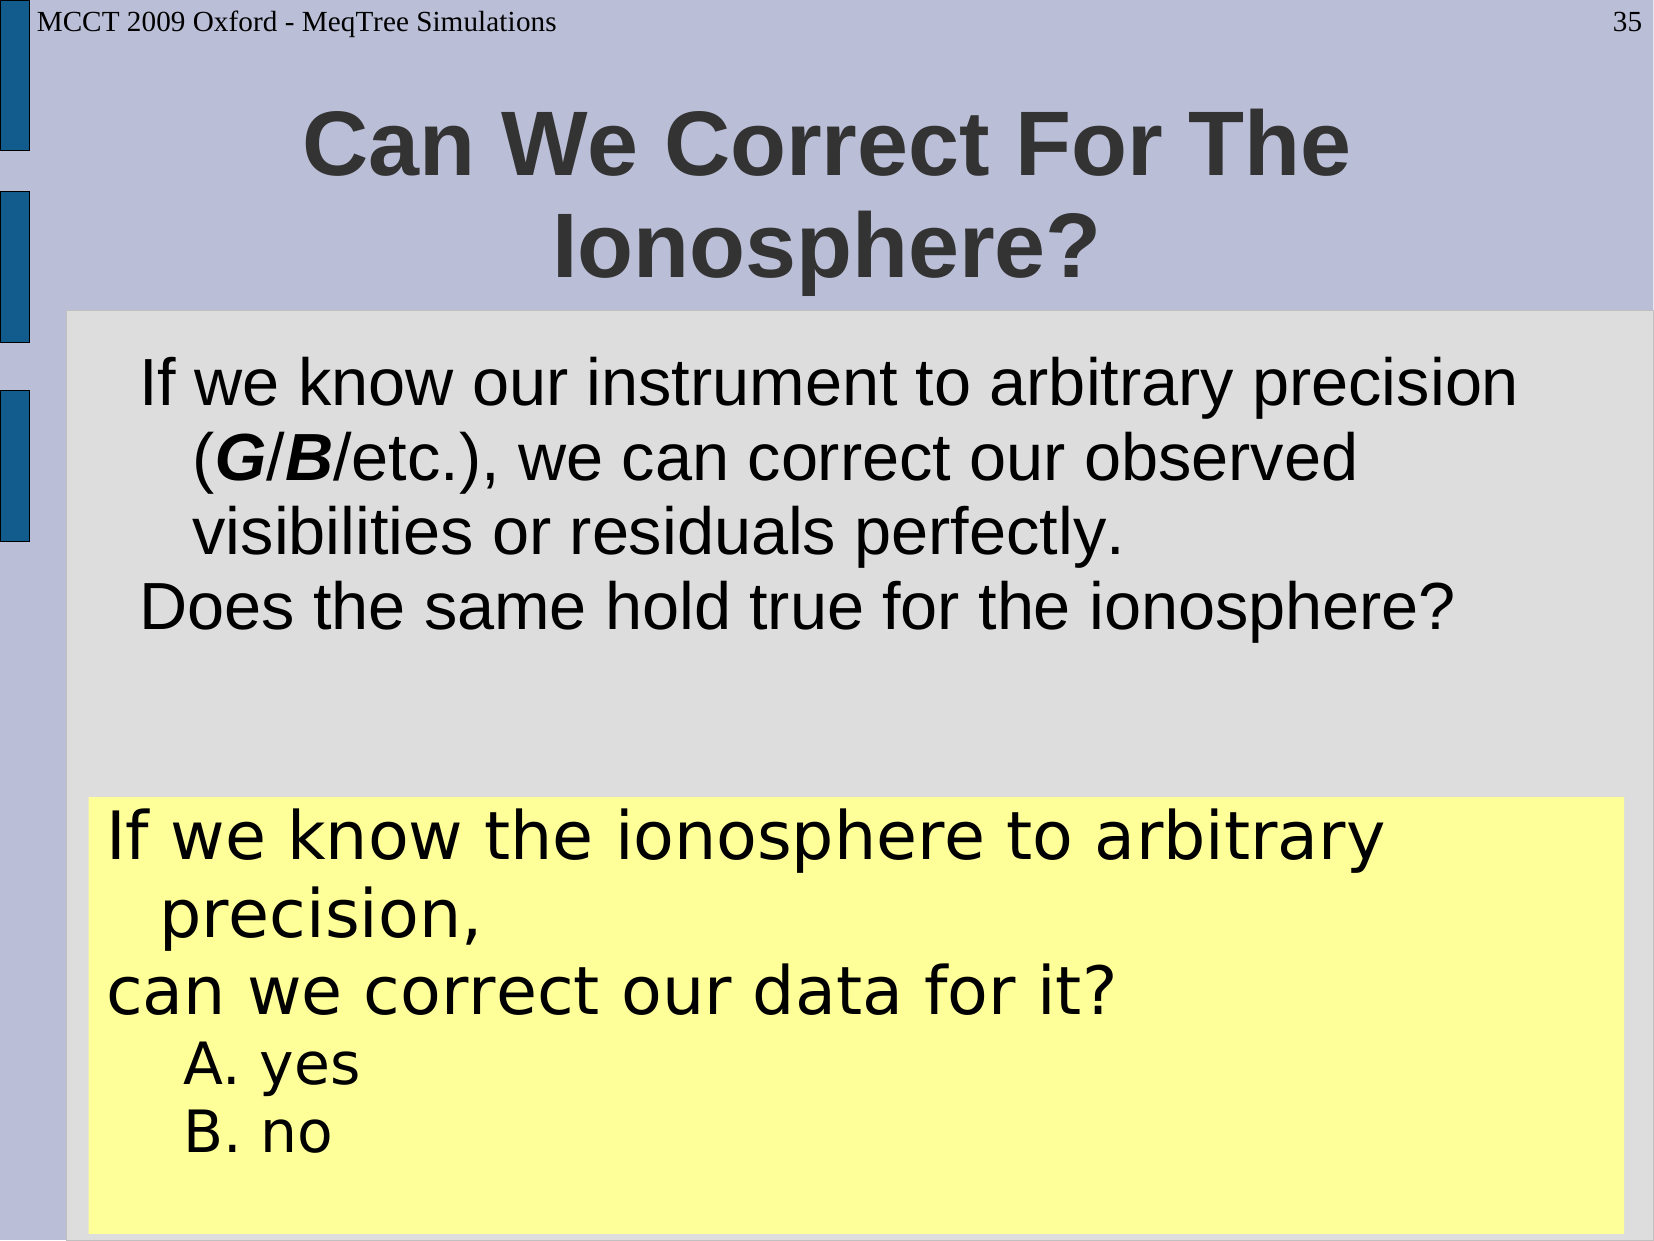

MCCT 2009 Oxford - MeqTree Simulations
35
# Can We Correct For The Ionosphere?
If we know our instrument to arbitrary precision (G/B/etc.), we can correct our observed visibilities or residuals perfectly.
Does the same hold true for the ionosphere?
If we know the ionosphere to arbitrary precision,
can we correct our data for it?
A. yes
B. no